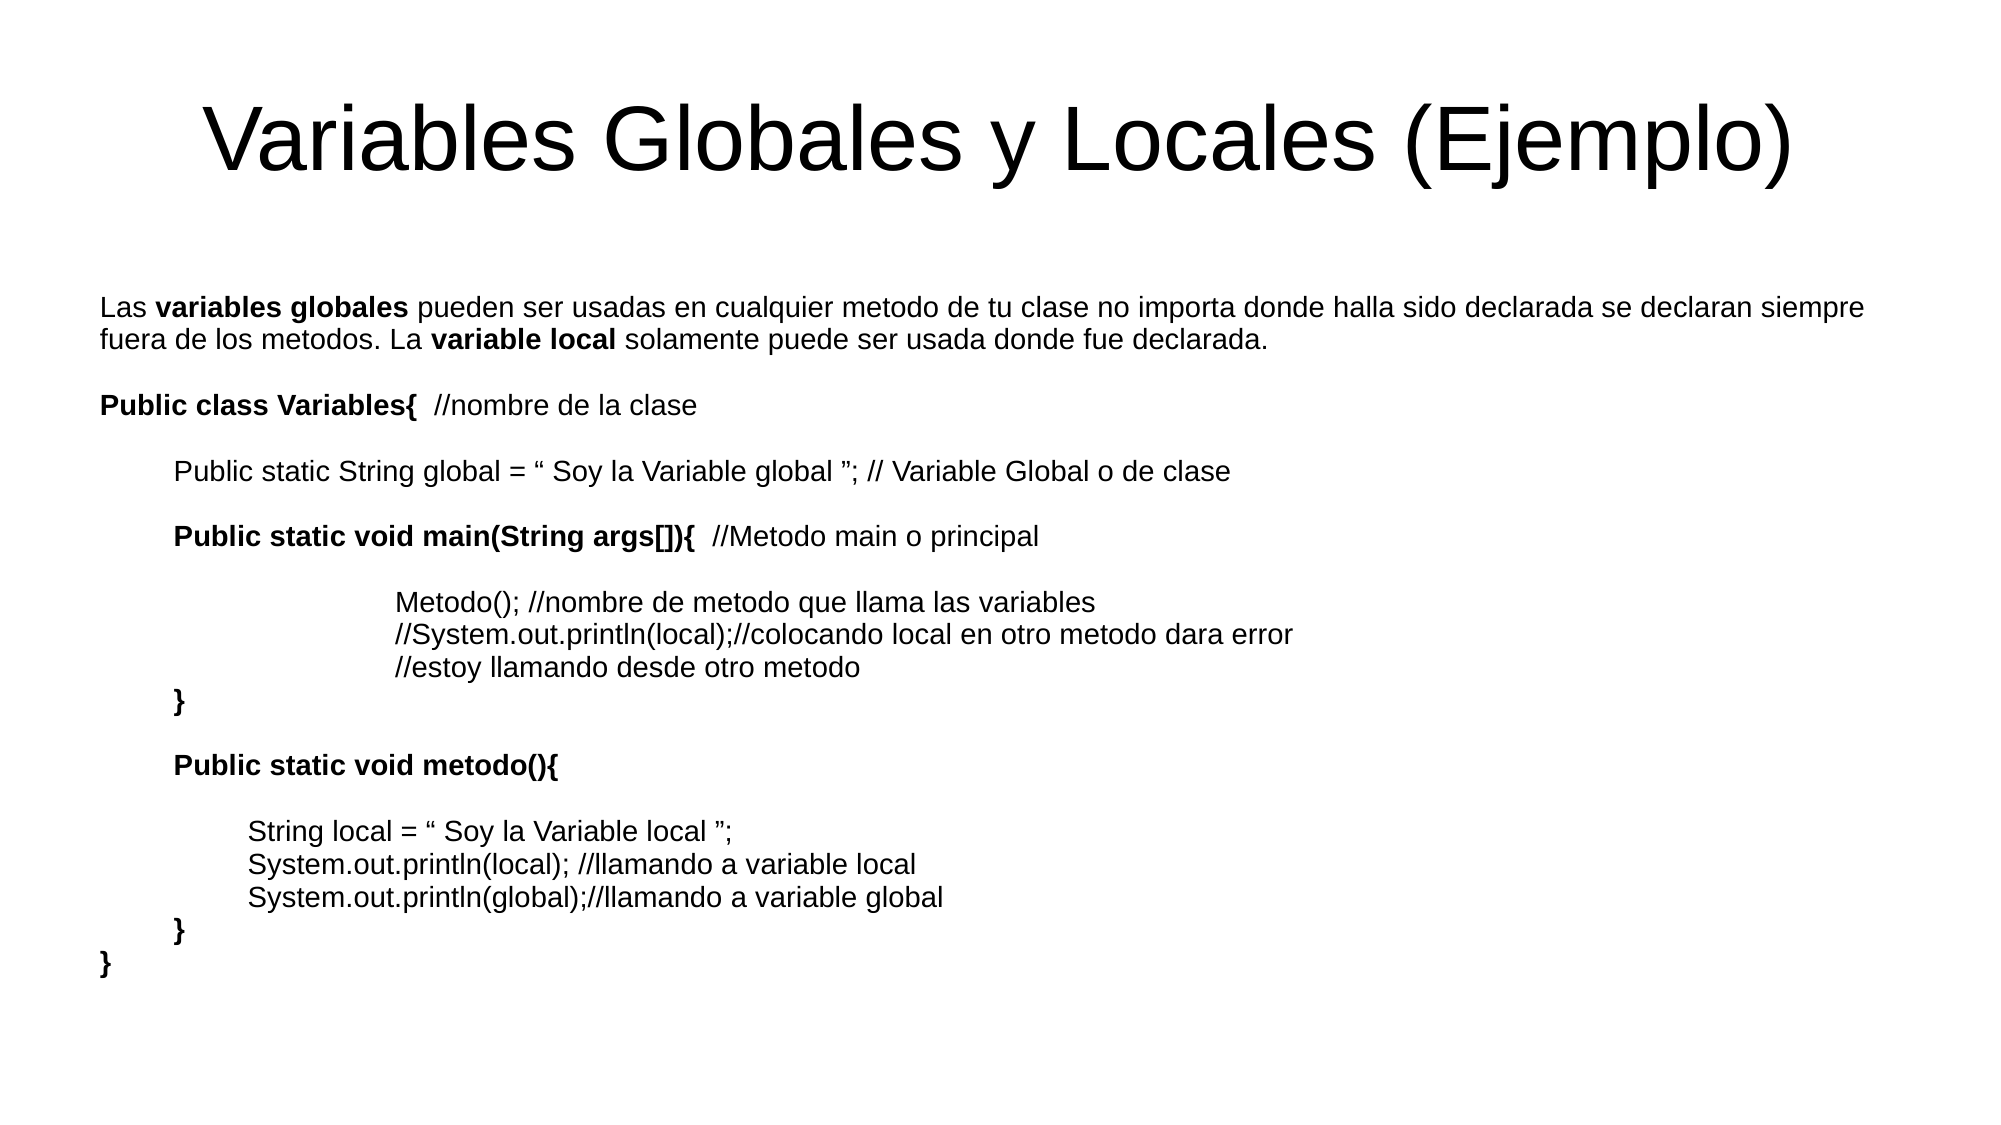

# Variables Globales y Locales (Ejemplo)
Las variables globales pueden ser usadas en cualquier metodo de tu clase no importa donde halla sido declarada se declaran siempre fuera de los metodos. La variable local solamente puede ser usada donde fue declarada.
Public class Variables{ //nombre de la clase
	Public static String global = “ Soy la Variable global ”; // Variable Global o de clase
	Public static void main(String args[]){ //Metodo main o principal
				Metodo(); //nombre de metodo que llama las variables
				//System.out.println(local);//colocando local en otro metodo dara error
				//estoy llamando desde otro metodo
	}
	Public static void metodo(){
		String local = “ Soy la Variable local ”;
		System.out.println(local); //llamando a variable local
		System.out.println(global);//llamando a variable global
	}
}